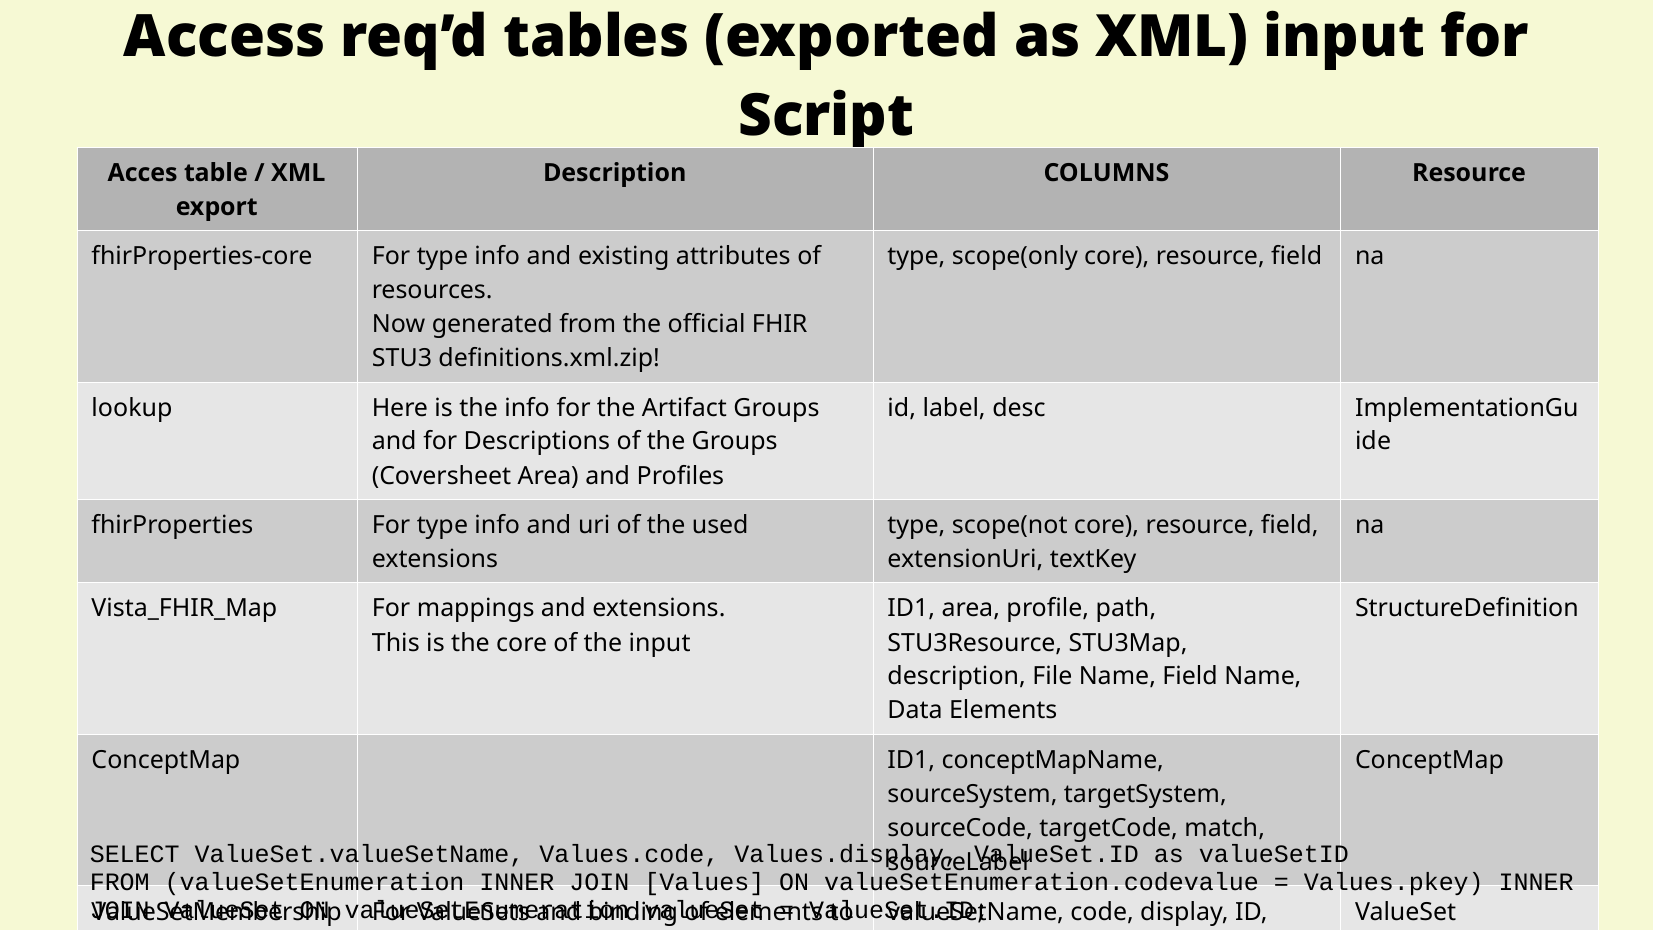

# Access req’d tables (exported as XML) input for Script
| Acces table / XML export | Description | COLUMNS | Resource |
| --- | --- | --- | --- |
| fhirProperties-core | For type info and existing attributes of resources. Now generated from the official FHIR STU3 definitions.xml.zip! | type, scope(only core), resource, field | na |
| lookup | Here is the info for the Artifact Groups and for Descriptions of the Groups (Coversheet Area) and Profiles | id, label, desc | ImplementationGuide |
| fhirProperties | For type info and uri of the used extensions | type, scope(not core), resource, field, extensionUri, textKey | na |
| Vista\_FHIR\_Map | For mappings and extensions. This is the core of the input | ID1, area, profile, path, STU3Resource, STU3Map, description, File Name, Field Name, Data Elements | StructureDefinition |
| ConceptMap | | ID1, conceptMapName, sourceSystem, targetSystem, sourceCode, targetCode, match, sourceLabel | ConceptMap |
| ValueSetMembership | For ValueSets and binding of elements to VS | valueSetName, code, display, ID, valueSetID | ValueSet |
SELECT ValueSet.valueSetName, Values.code, Values.display, ValueSet.ID as valueSetID
FROM (valueSetEnumeration INNER JOIN [Values] ON valueSetEnumeration.codevalue = Values.pkey) INNER JOIN ValueSet ON valueSetEnumeration.valueSet = ValueSet.ID;